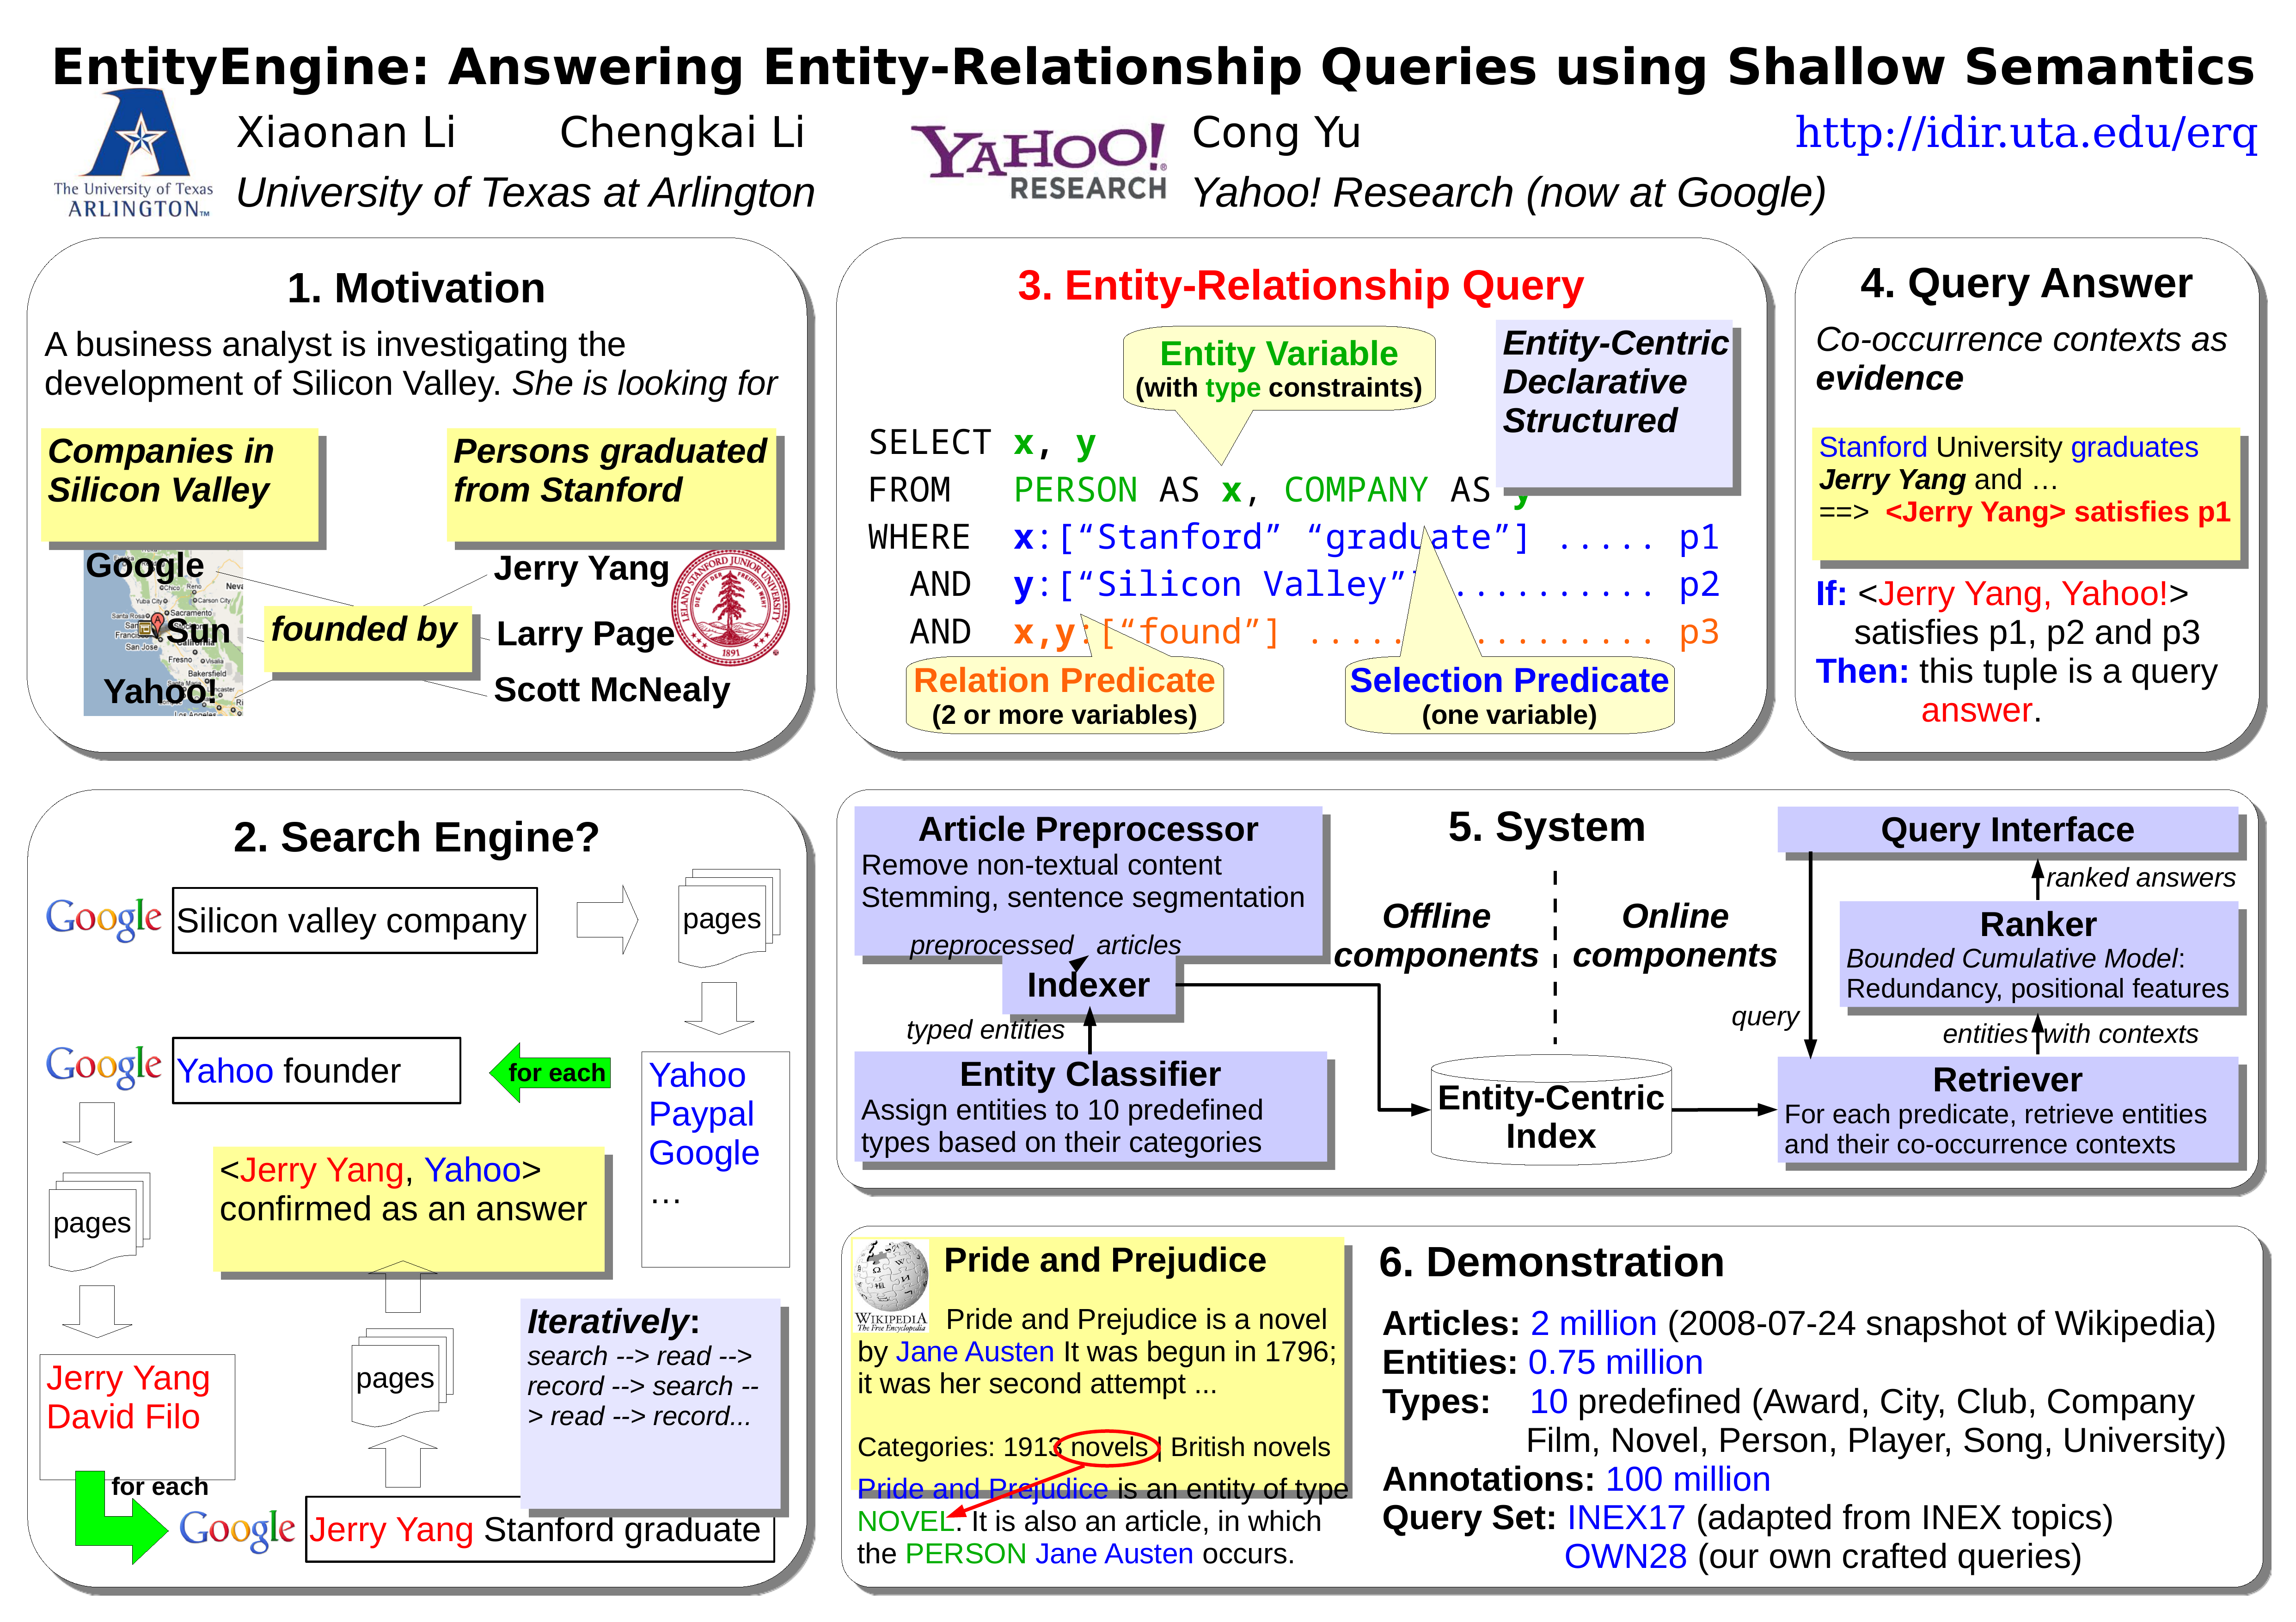

EntityEngine: Answering Entity-Relationship Queries using Shallow Semantics
 Xiaonan Li Chengkai Li Cong Yu http://idir.uta.edu/erq
 University of Texas at Arlington Yahoo! Research (now at Google)
#
1. Motivation
3. Entity-Relationship Query
4. Query Answer
Co-occurrence contexts as evidence
Entity-Centric
Declarative
Structured
A business analyst is investigating the development of Silicon Valley. She is looking for
Entity Variable
(with type constraints)
SELECT x, y
FROM PERSON AS x, COMPANY AS y
WHERE x:[“Stanford” “graduate”] ..... p1
 AND y:[“Silicon Valley”] .......... p2
 AND x,y:[“found”] ................. p3
Stanford University graduates Jerry Yang and …
==> <Jerry Yang> satisfies p1
Companies in Silicon Valley
Persons graduated from Stanford
Google
Jerry Yang
If: <Jerry Yang, Yahoo!> satisfies p1, p2 and p3
Then: this tuple is a query answer.
founded by
Sun
Larry Page
Relation Predicate
(2 or more variables)
Selection Predicate
(one variable)
Scott McNealy
Yahoo!
2. Search Engine?
5. System
Article Preprocessor
Remove non-textual content
Stemming, sentence segmentation
Query Interface
ranked answers
pages
Silicon valley company
Offline components
Online components
Ranker
Bounded Cumulative Model: Redundancy, positional features
preprocessed articles
Indexer
query
typed entities
entities with contexts
Yahoo founder
for each
Entity Classifier
Assign entities to 10 predefined types based on their categories
Yahoo
Paypal
Google
…
Entity-Centric
Index
Retriever
For each predicate, retrieve entities and their co-occurrence contexts
<Jerry Yang, Yahoo> confirmed as an answer
pages
6. Demonstration
 Pride and Prejudice
 Pride and Prejudice is a novel by Jane Austen It was begun in 1796; it was her second attempt ...
Categories: 1913 novels | British novels
Iteratively:
search --> read --> record --> search --> read --> record...
Articles: 2 million (2008-07-24 snapshot of Wikipedia) Entities: 0.75 million
Types: 10 predefined (Award, City, Club, Company Film, Novel, Person, Player, Song, University)
Annotations: 100 million
Query Set: INEX17 (adapted from INEX topics)
 OWN28 (our own crafted queries)
pages
Jerry Yang
David Filo
for each
Pride and Prejudice is an entity of type NOVEL. It is also an article, in which the PERSON Jane Austen occurs.
Jerry Yang Stanford graduate